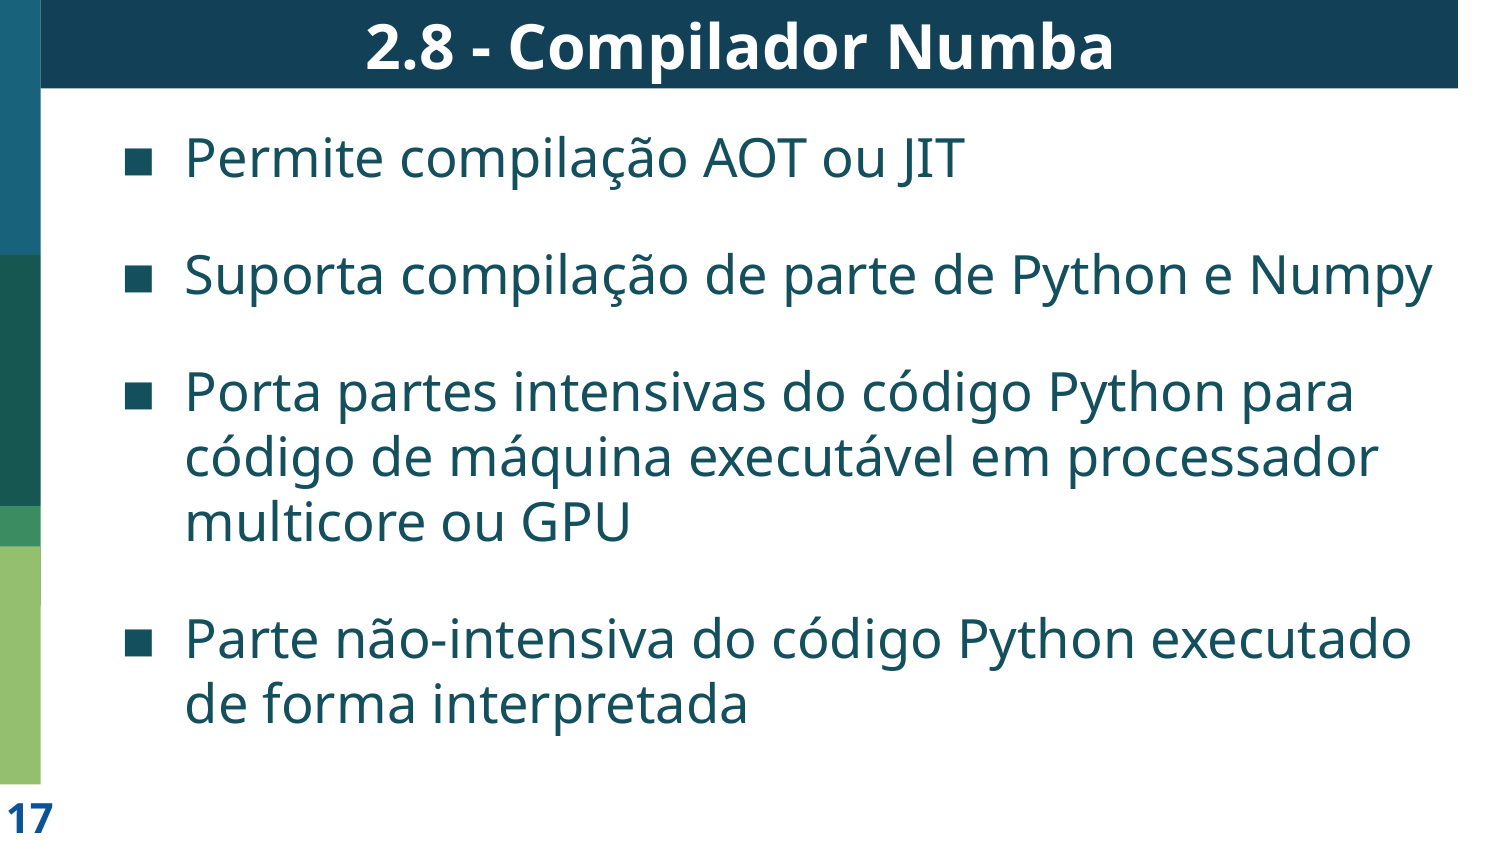

# 2.8 - Compilador Numba
Permite compilação AOT ou JIT
Suporta compilação de parte de Python e Numpy
Porta partes intensivas do código Python para código de máquina executável em processador multicore ou GPU
Parte não-intensiva do código Python executado de forma interpretada